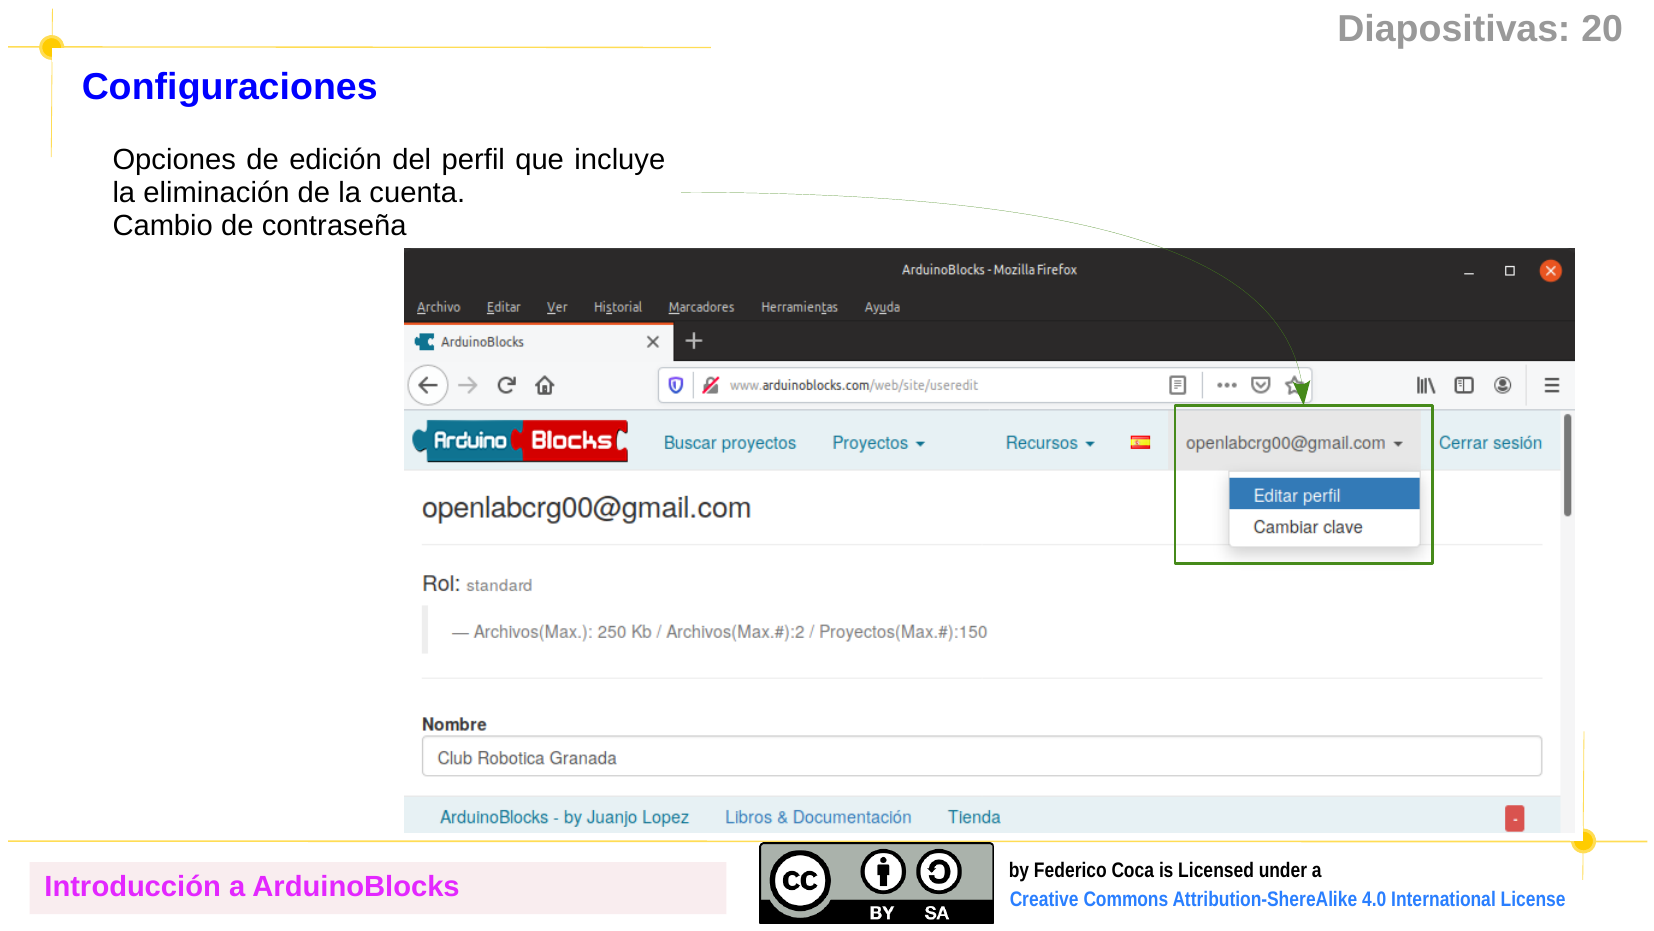

Diapositivas: 20
Configuraciones
Opciones de edición del perfil que incluye la eliminación de la cuenta.
Cambio de contraseña
Introducción a ArduinoBlocks